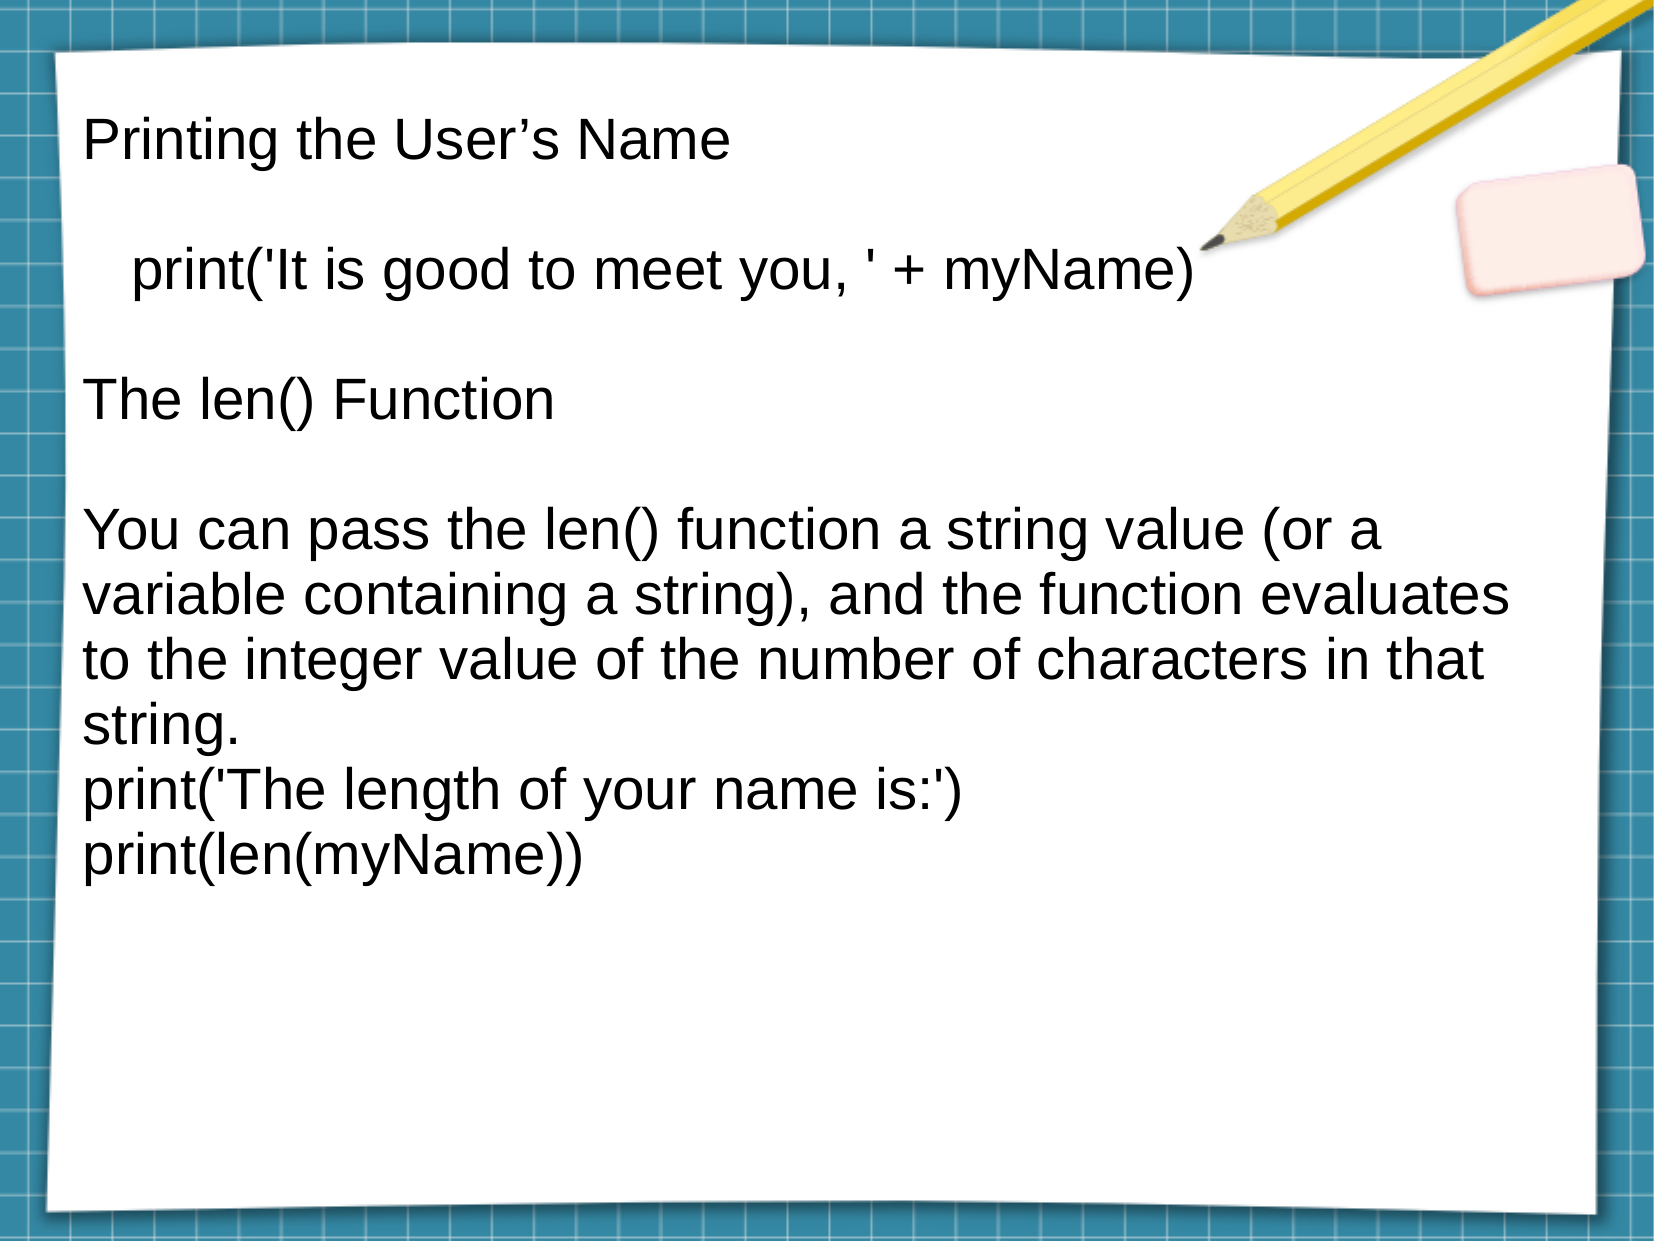

# Printing the User’s Name
 print('It is good to meet you, ' + myName)
The len() Function
You can pass the len() function a string value (or a variable containing a string), and the function evaluates to the integer value of the number of characters in that string.
print('The length of your name is:')
print(len(myName))